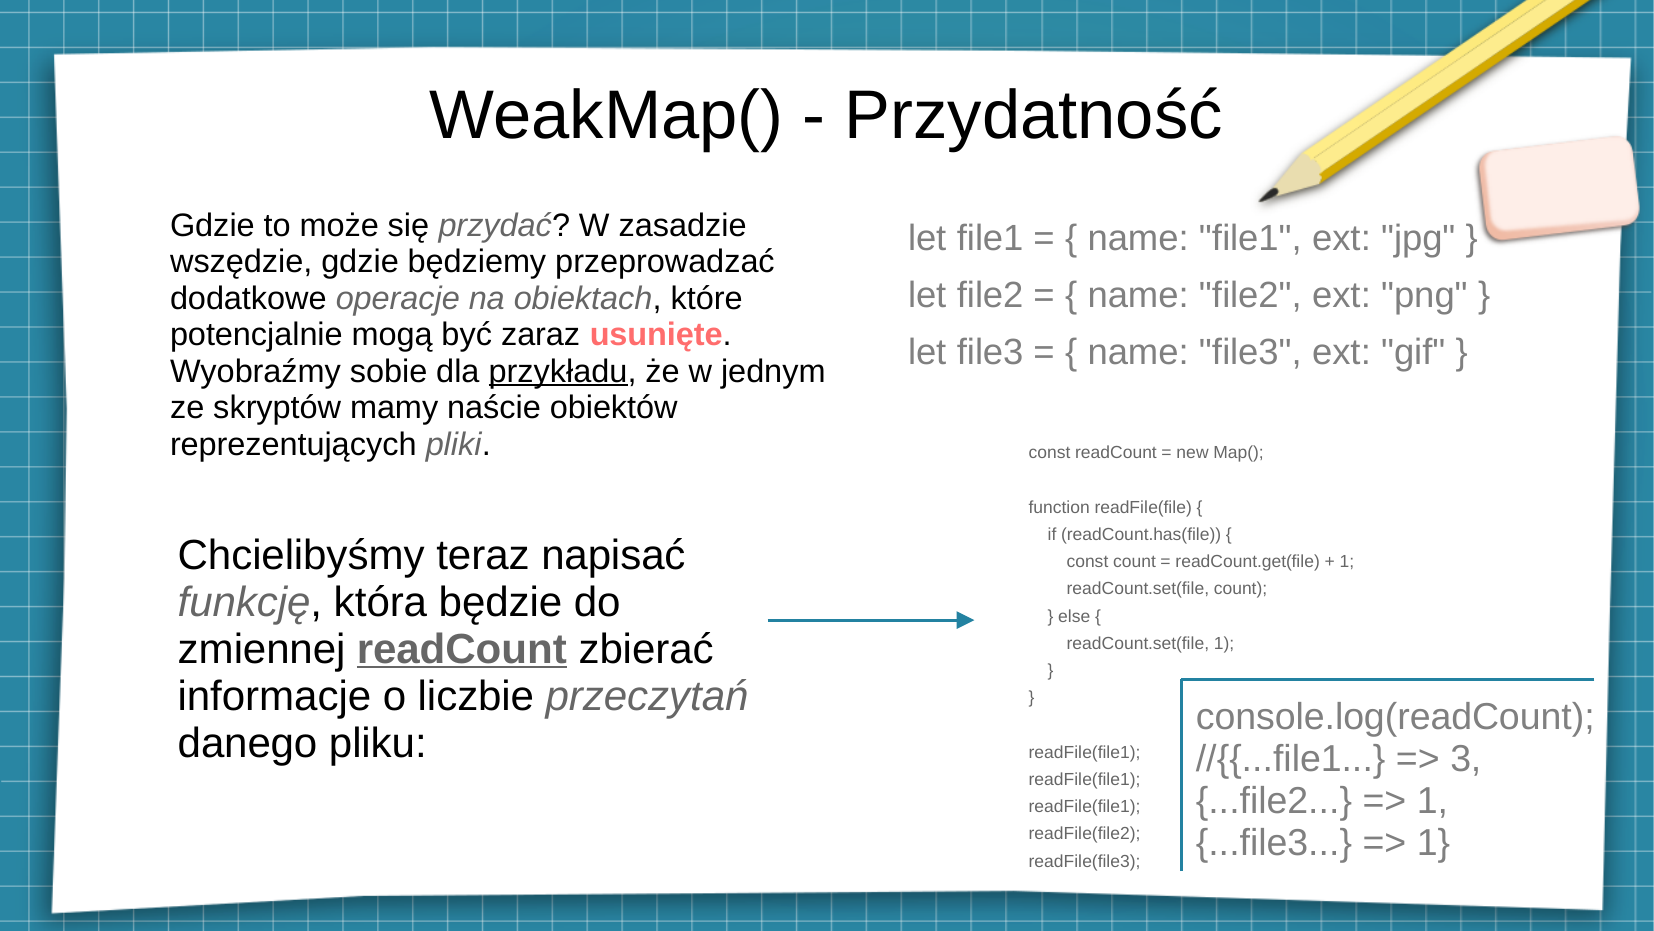

# WeakMap() - Przydatność
Gdzie to może się przydać? W zasadzie wszędzie, gdzie będziemy przeprowadzać dodatkowe operacje na obiektach, które potencjalnie mogą być zaraz usunięte. Wyobraźmy sobie dla przykładu, że w jednym ze skryptów mamy naście obiektów reprezentujących pliki.
let file1 = { name: "file1", ext: "jpg" }
let file2 = { name: "file2", ext: "png" }
let file3 = { name: "file3", ext: "gif" }
const readCount = new Map();
function readFile(file) {
 if (readCount.has(file)) {
 const count = readCount.get(file) + 1;
 readCount.set(file, count);
 } else {
 readCount.set(file, 1);
 }
}
readFile(file1);
readFile(file1);
readFile(file1);
readFile(file2);
readFile(file3);
Chcielibyśmy teraz napisać funkcję, która będzie do zmiennej readCount zbierać informacje o liczbie przeczytań danego pliku:
console.log(readCount);
//{{...file1...} => 3, {...file2...} => 1,
{...file3...} => 1}